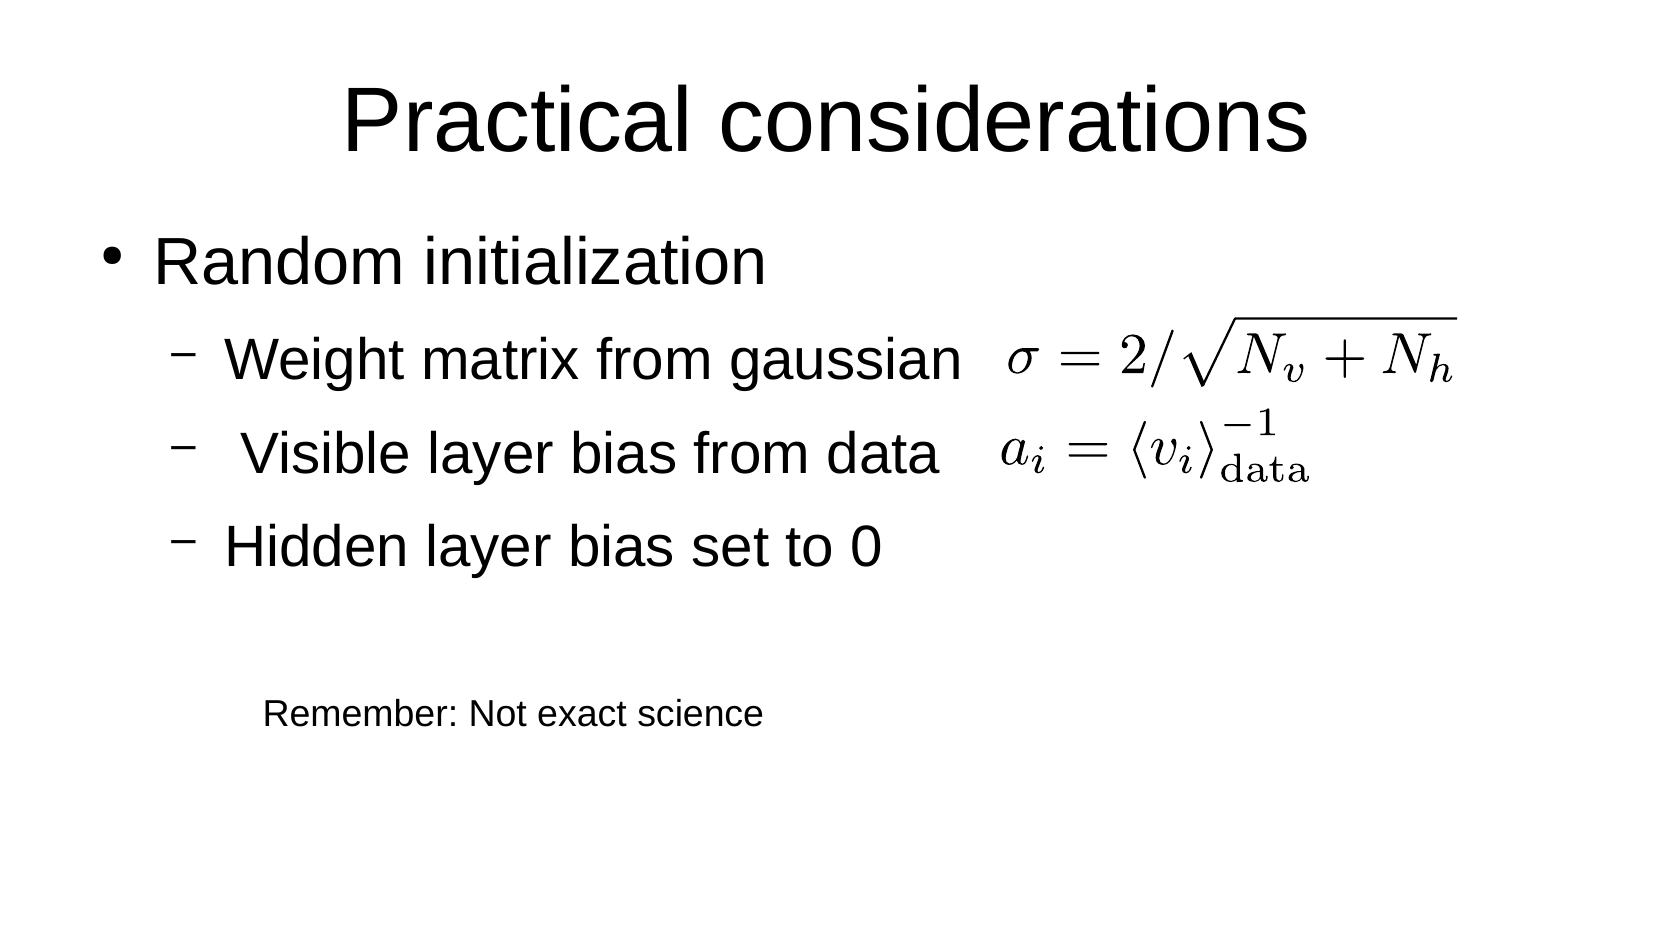

# Practical considerations
Random initialization
Weight matrix from gaussian
 Visible layer bias from data
Hidden layer bias set to 0
Remember: Not exact science